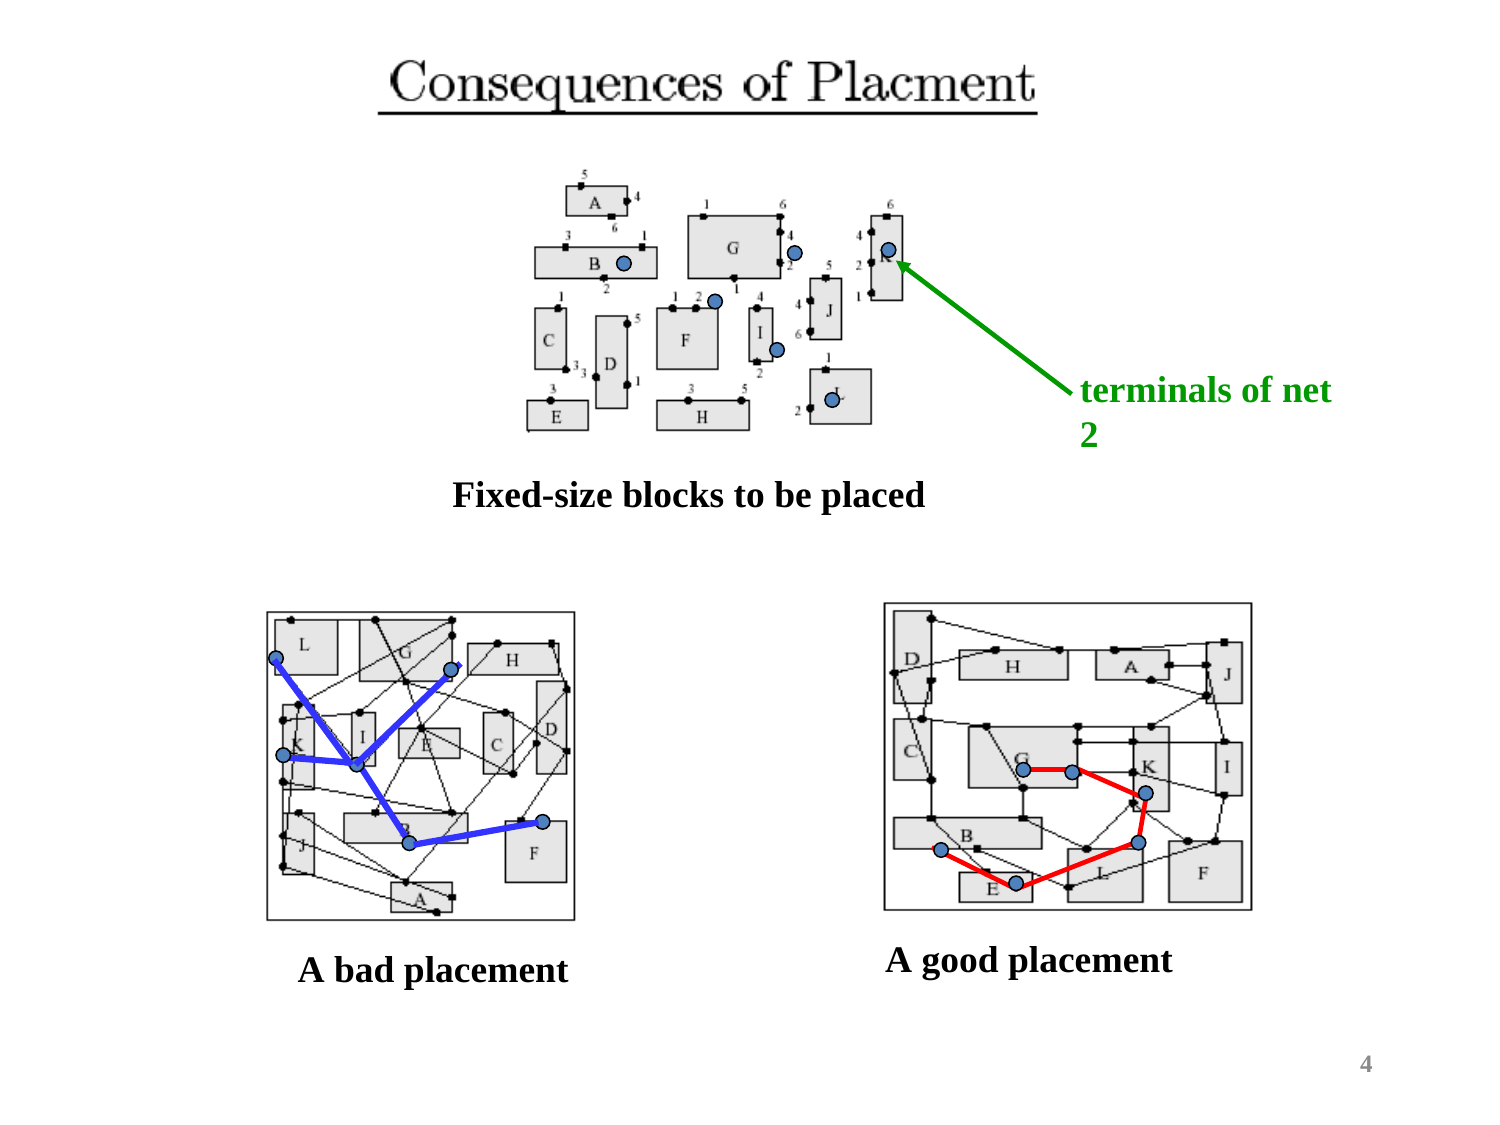

Fixed-size blocks to be placed
terminals of net 2
 A good placement
 A bad placement